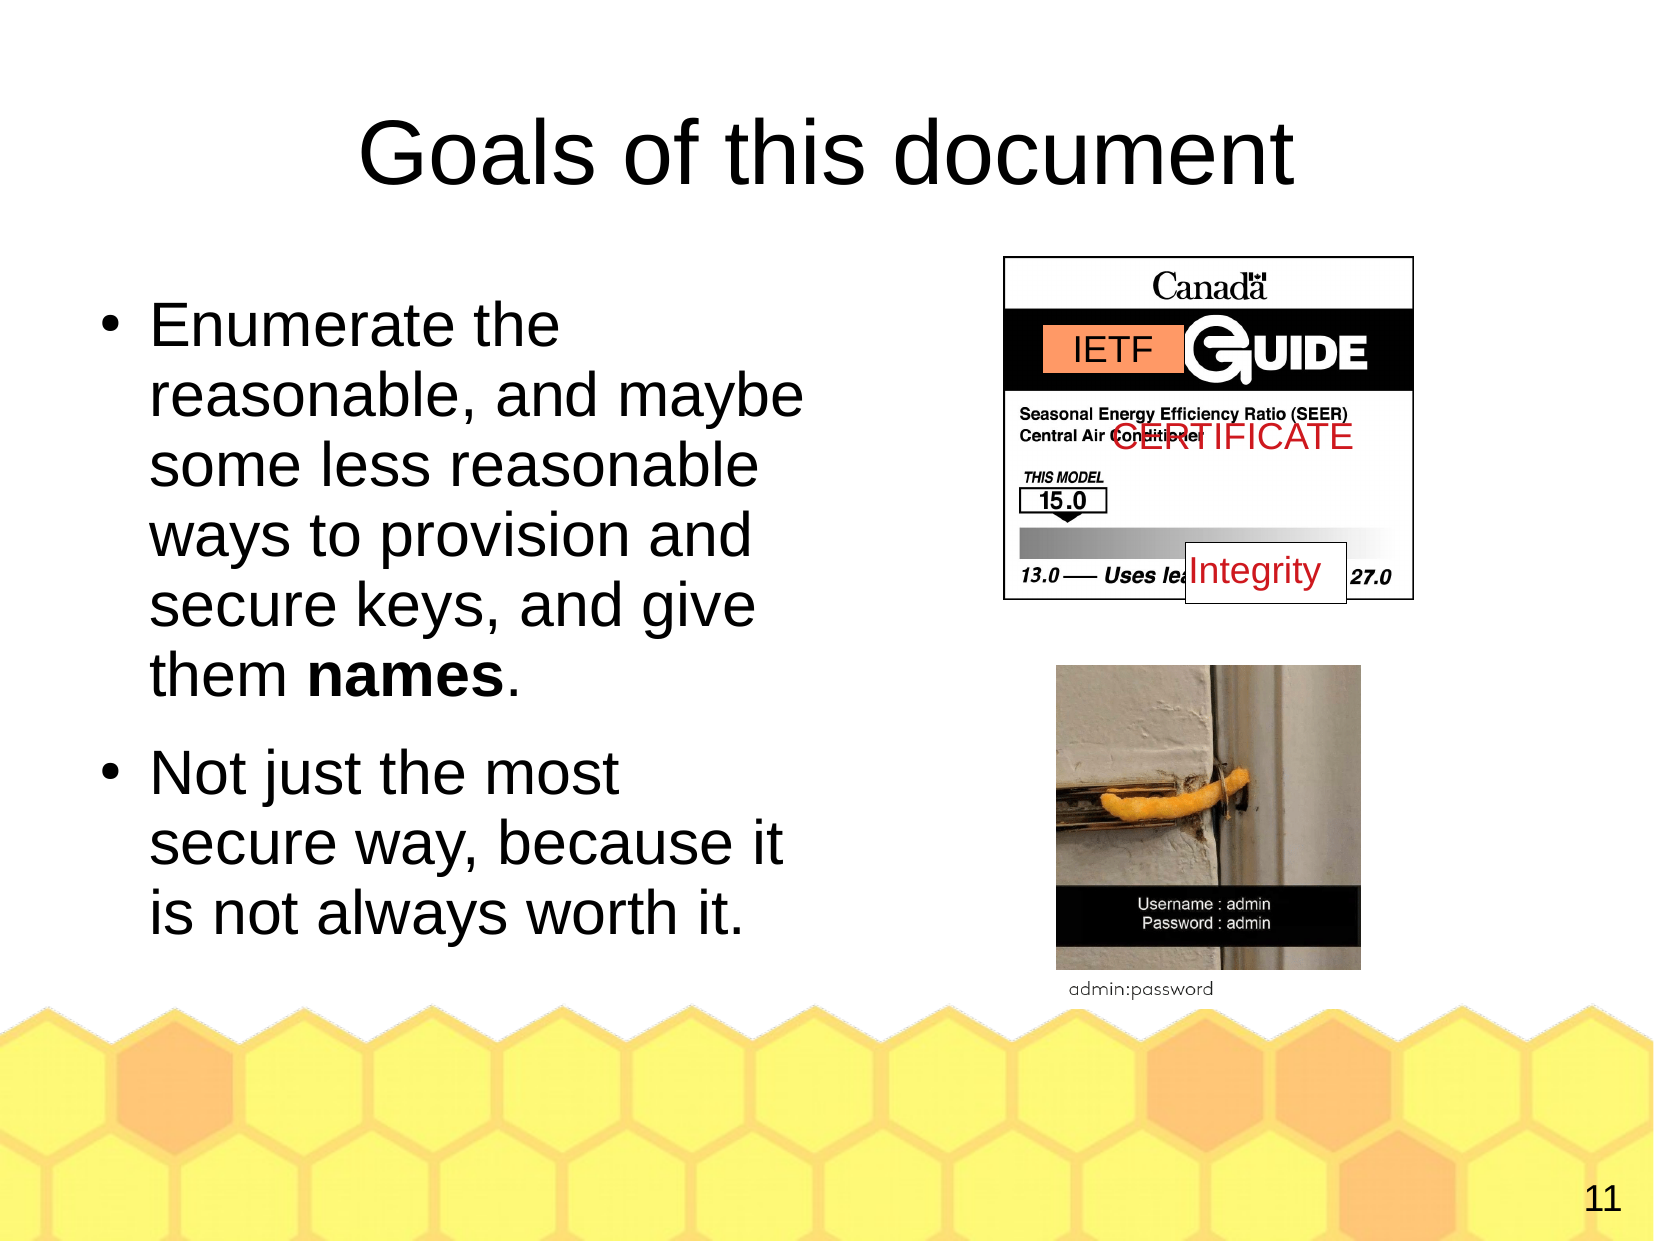

# Goals of this document
Enumerate the reasonable, and maybe some less reasonable ways to provision and secure keys, and give them names.
Not just the most secure way, because it is not always worth it.
IETF
CERTIFICATE
Integrity